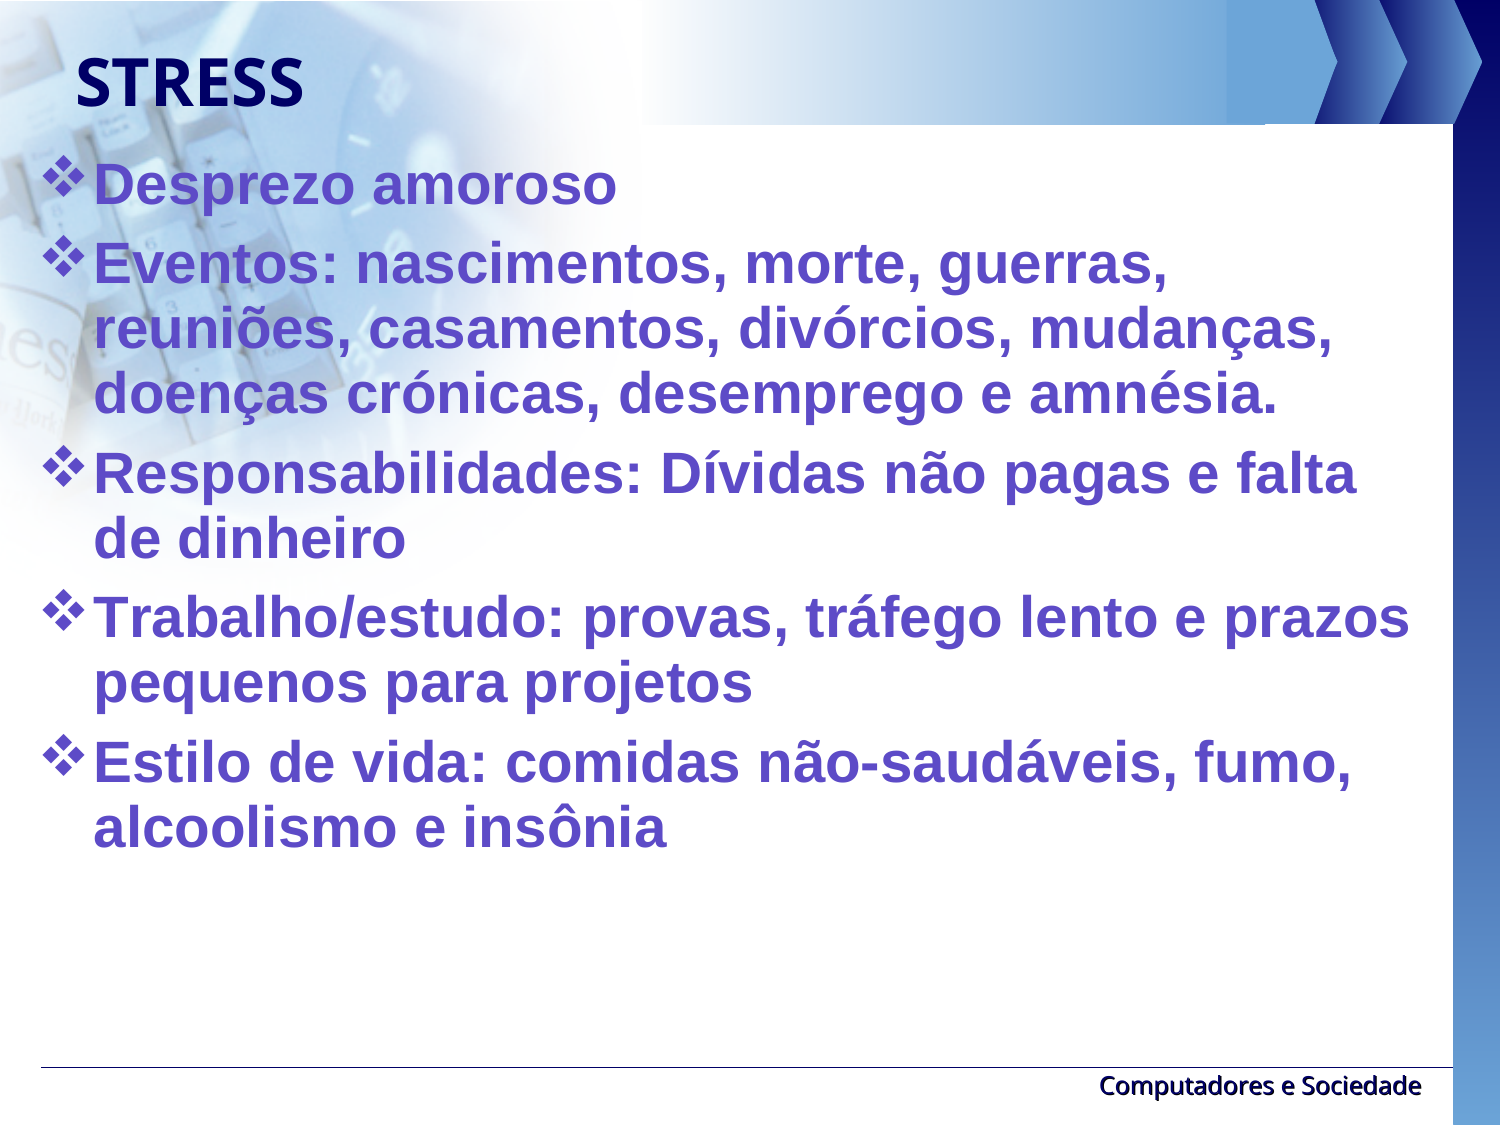

# STRESS
Desprezo amoroso
Eventos: nascimentos, morte, guerras, reuniões, casamentos, divórcios, mudanças, doenças crónicas, desemprego e amnésia.
Responsabilidades: Dívidas não pagas e falta de dinheiro
Trabalho/estudo: provas, tráfego lento e prazos pequenos para projetos
Estilo de vida: comidas não-saudáveis, fumo, alcoolismo e insônia